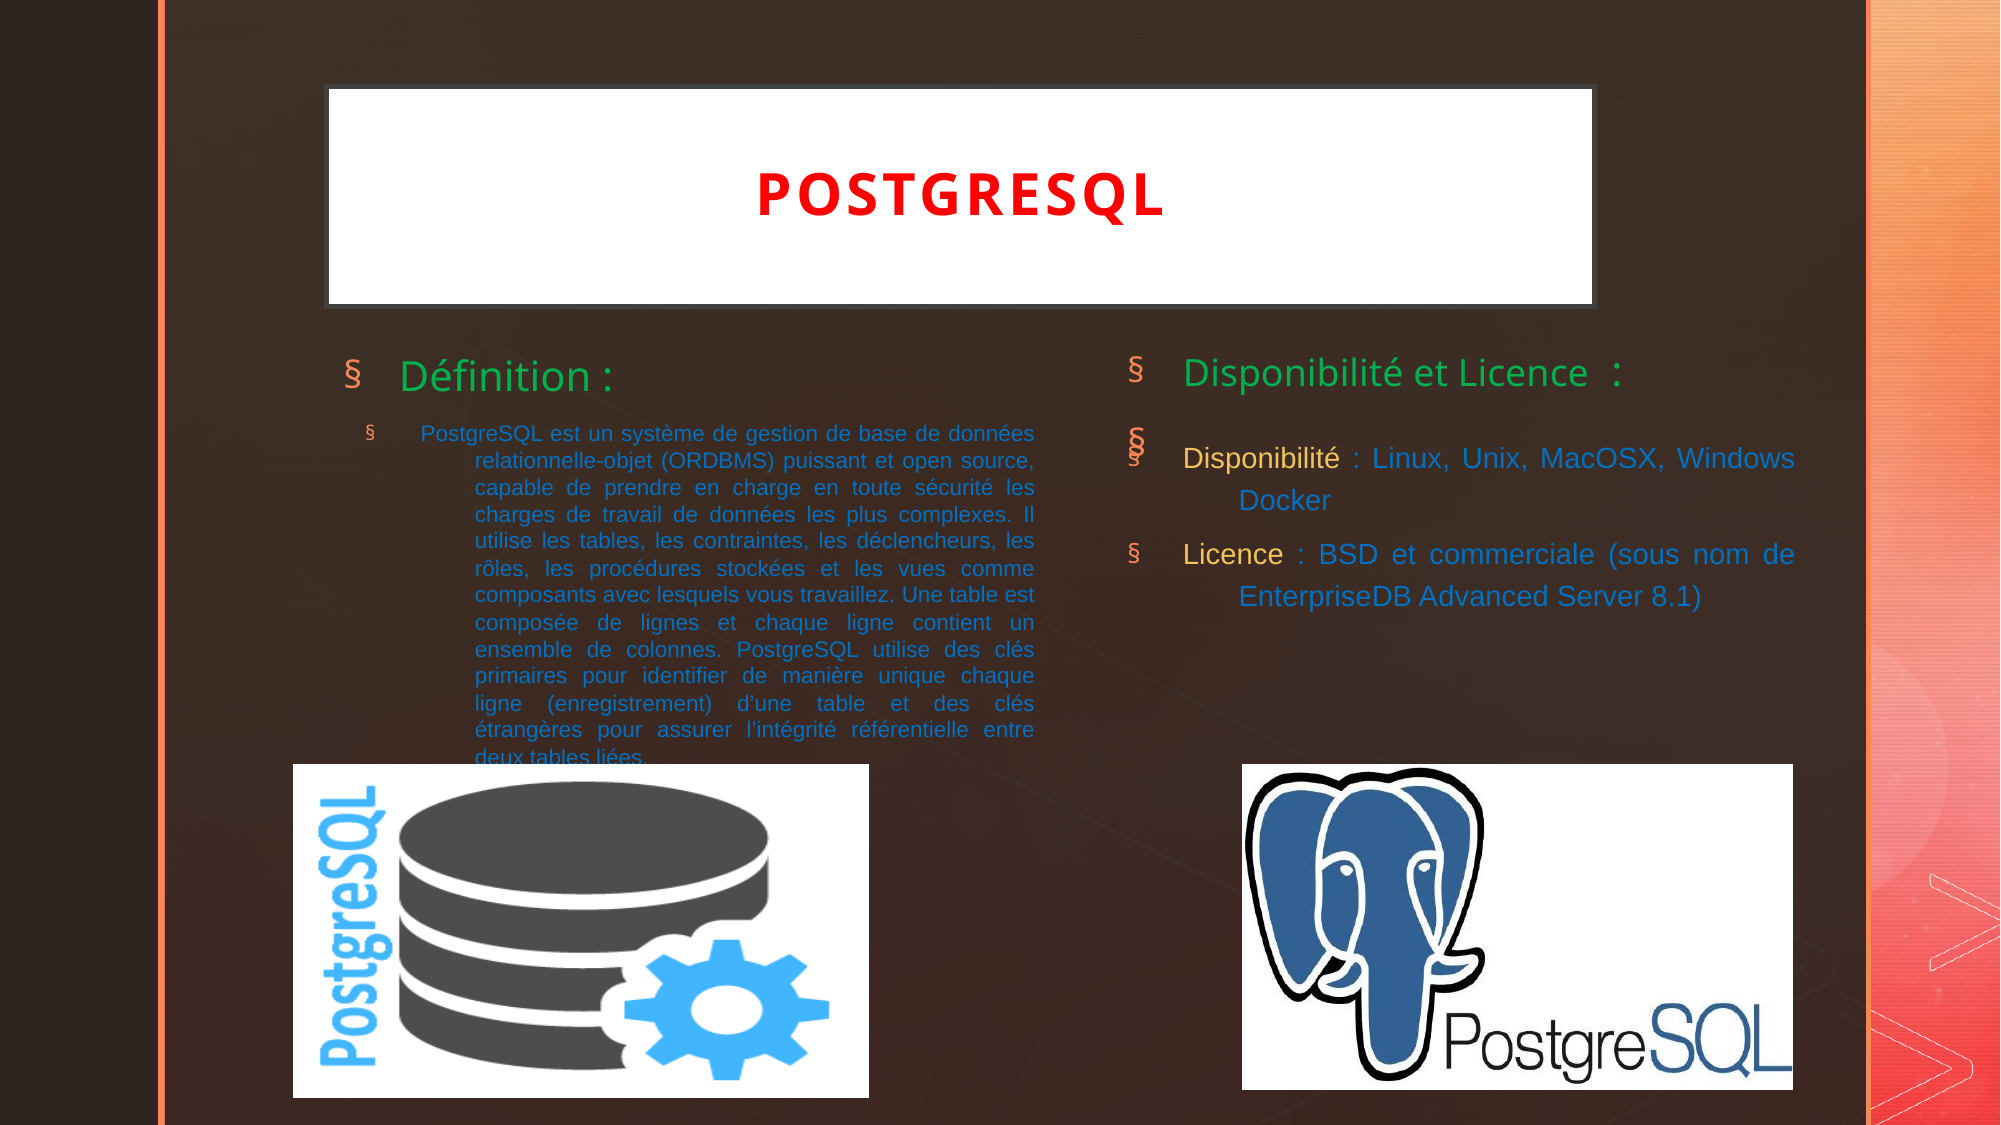

postgreSQL
Disponibilité et Licence :
Définition :
PostgreSQL est un système de gestion de base de données relationnelle-objet (ORDBMS) puissant et open source, capable de prendre en charge en toute sécurité les charges de travail de données les plus complexes. Il utilise les tables, les contraintes, les déclencheurs, les rôles, les procédures stockées et les vues comme composants avec lesquels vous travaillez. Une table est composée de lignes et chaque ligne contient un ensemble de colonnes. PostgreSQL utilise des clés primaires pour identifier de manière unique chaque ligne (enregistrement) d’une table et des clés étrangères pour assurer l’intégrité référentielle entre deux tables liées.
Disponibilité : Linux, Unix, MacOSX, Windows Docker
Licence : BSD et commerciale (sous nom de EnterpriseDB Advanced Server 8.1)